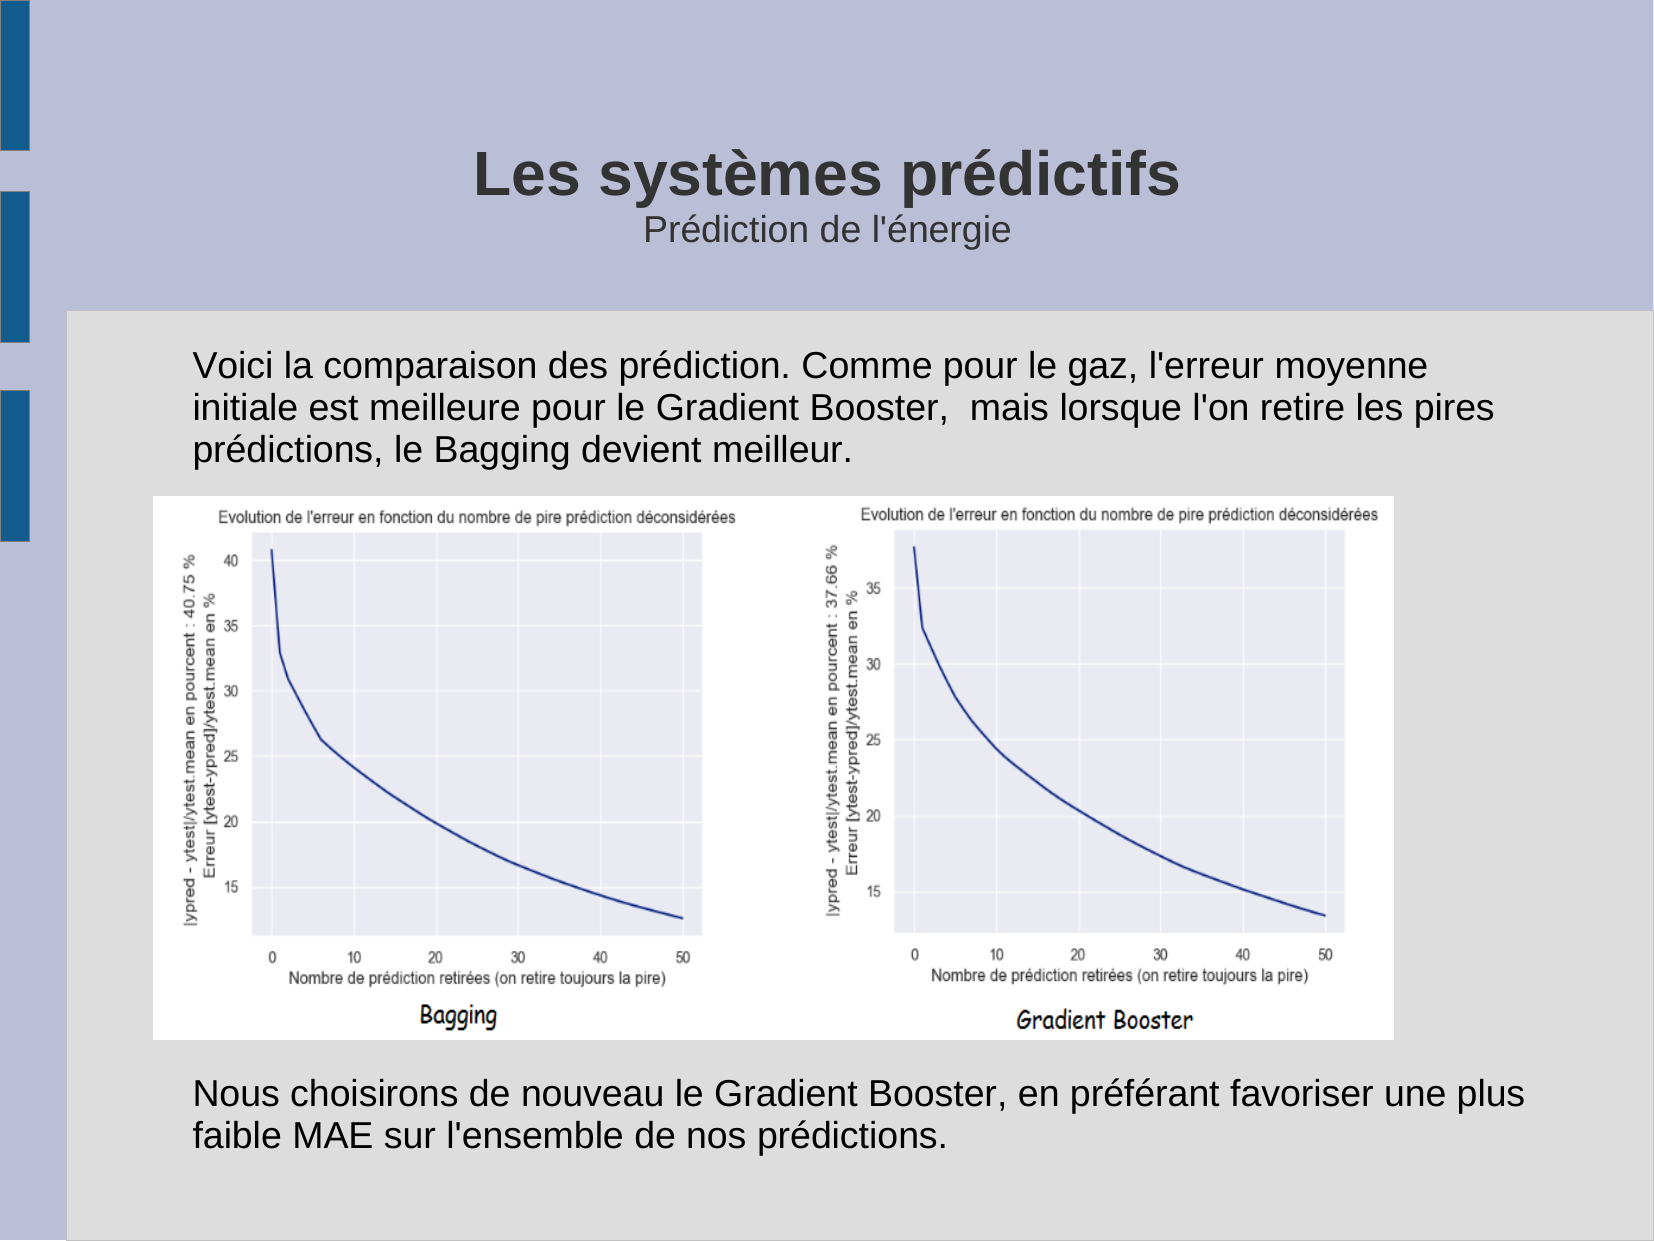

# Les systèmes prédictifs Prédiction de l'énergie
Voici la comparaison des prédiction. Comme pour le gaz, l'erreur moyenne initiale est meilleure pour le Gradient Booster, mais lorsque l'on retire les pires prédictions, le Bagging devient meilleur.
Nous choisirons de nouveau le Gradient Booster, en préférant favoriser une plus faible MAE sur l'ensemble de nos prédictions.